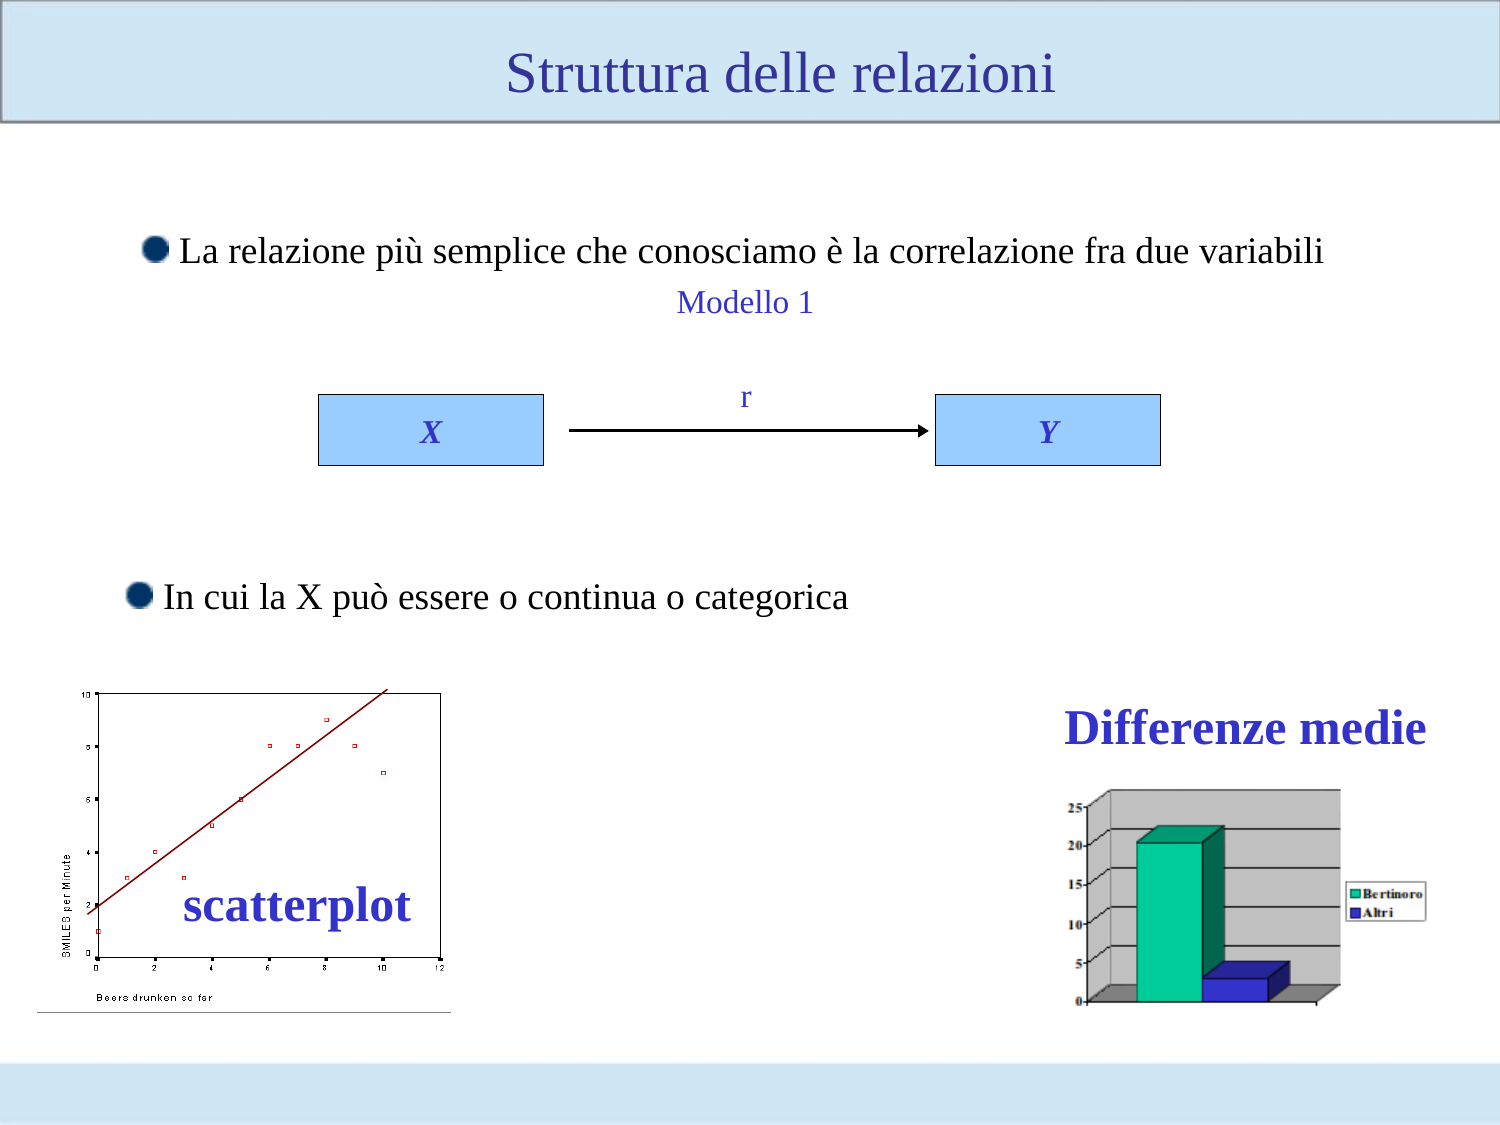

# Struttura delle relazioni
 La relazione più semplice che conosciamo è la correlazione fra due variabili
Modello 1
r
X
Y
 In cui la X può essere o continua o categorica
Differenze medie
scatterplot